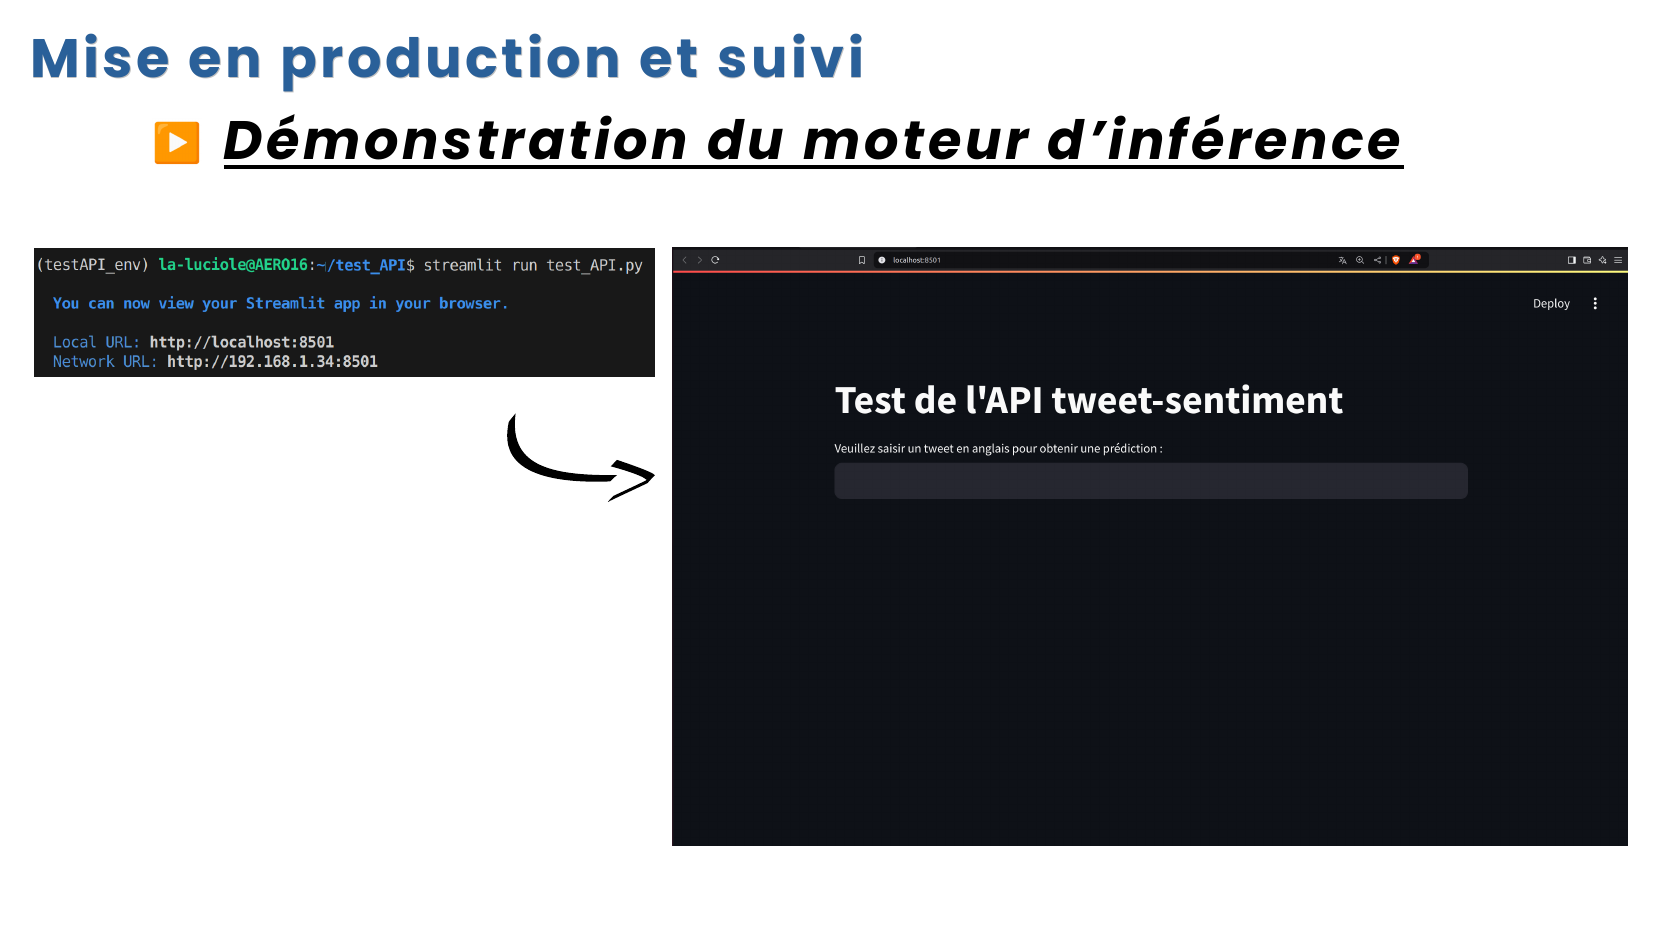

Mise en production et suivi
Démonstration du moteur d’inférence